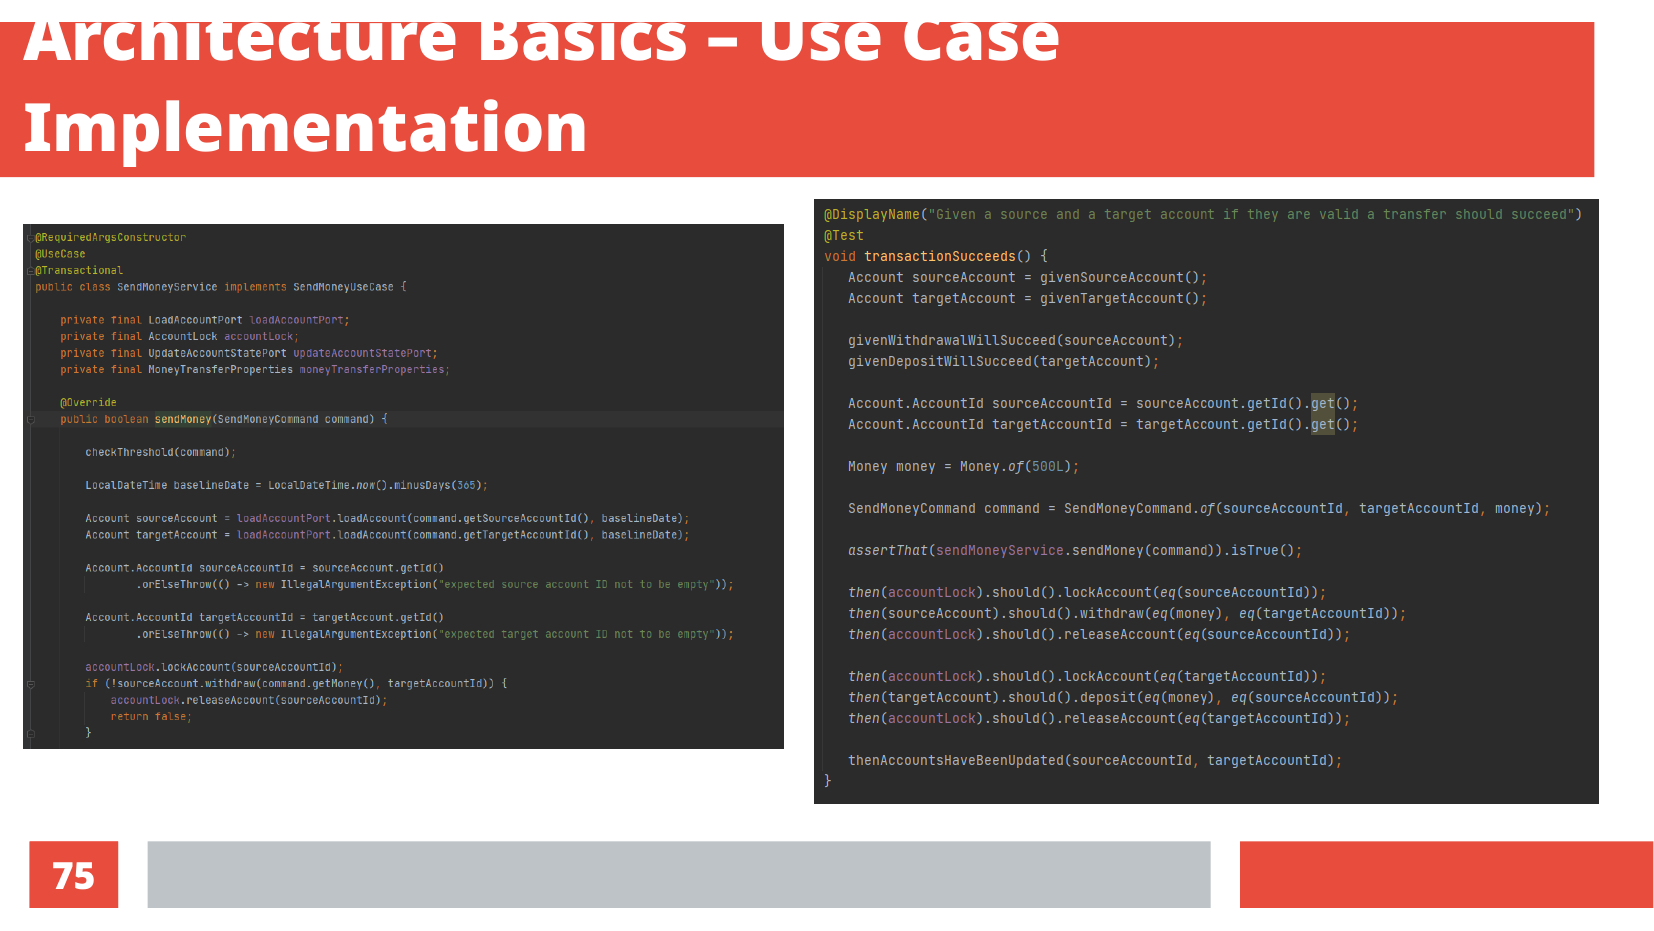

# Architecture Basics – Use Case Implementation
75